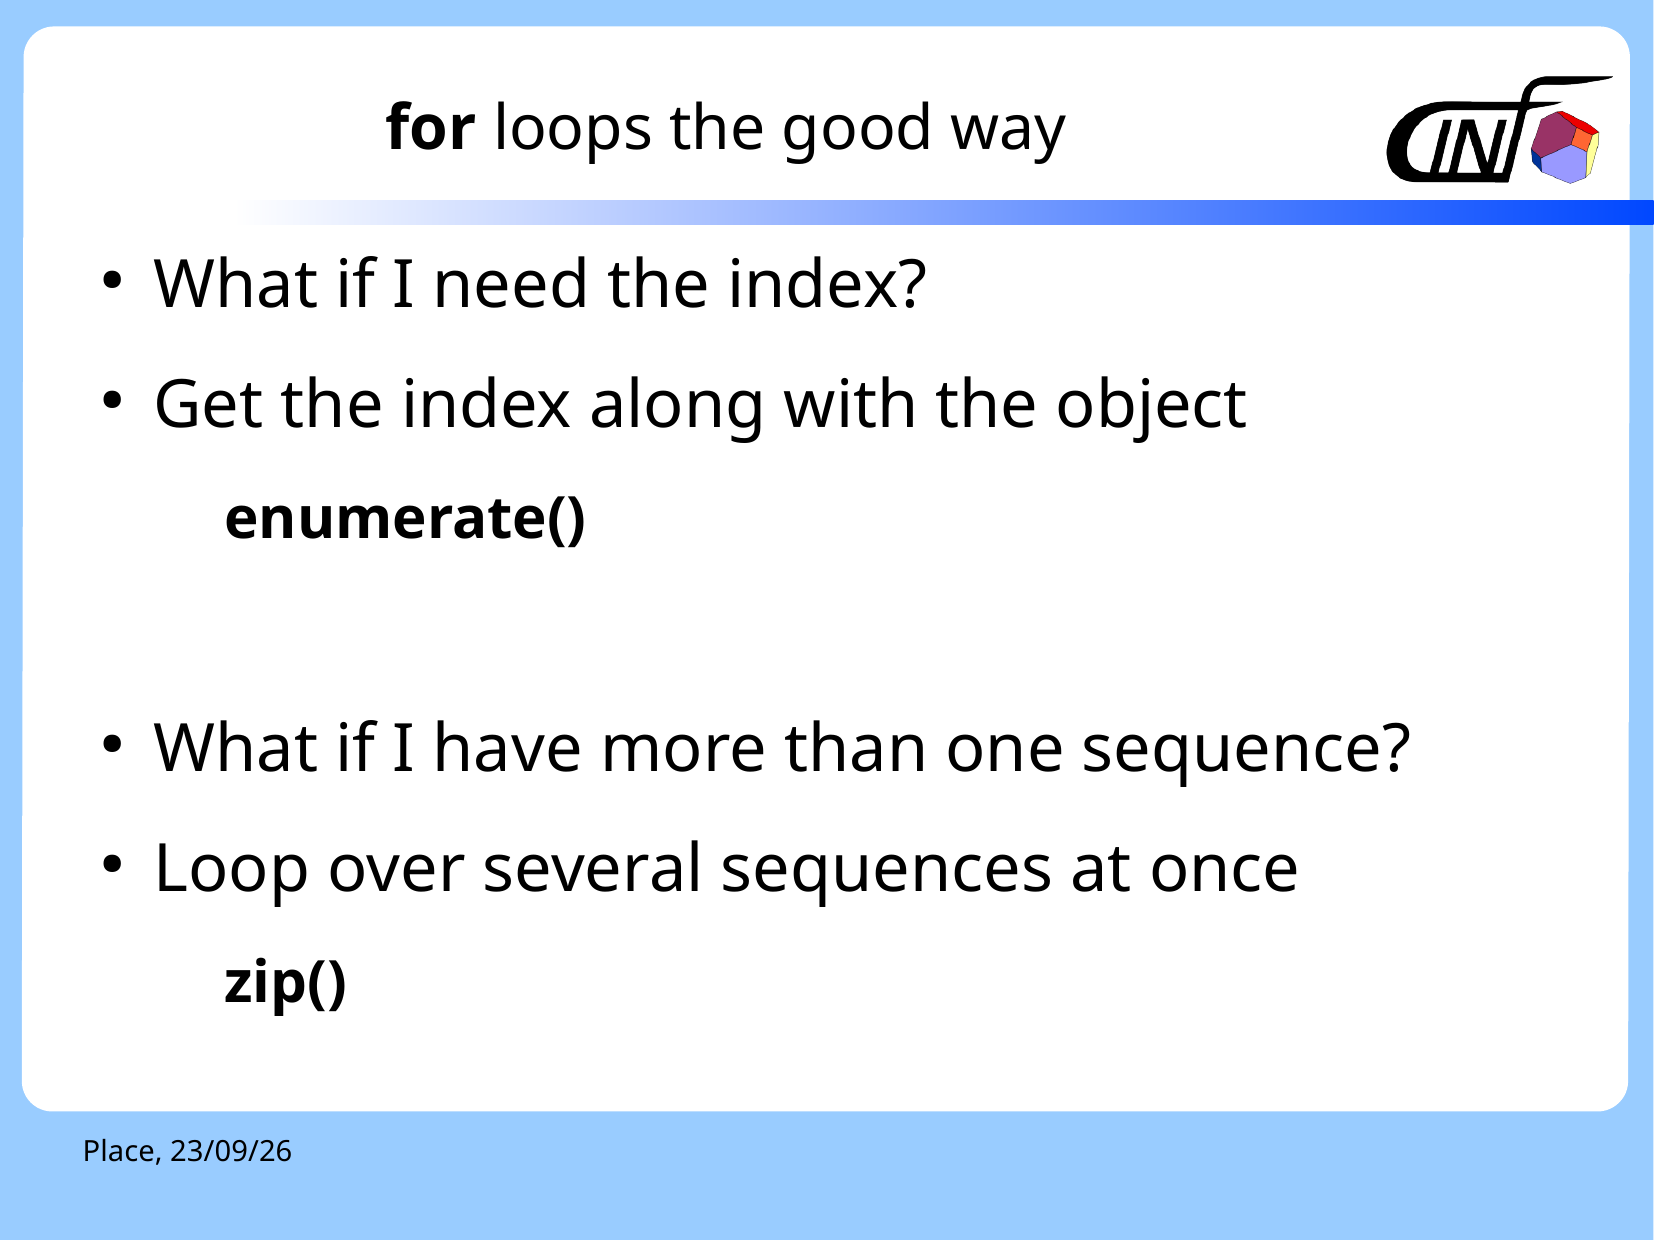

# for loops the good way
What if I need the index?
Get the index along with the object
enumerate()
What if I have more than one sequence?
Loop over several sequences at once
zip()